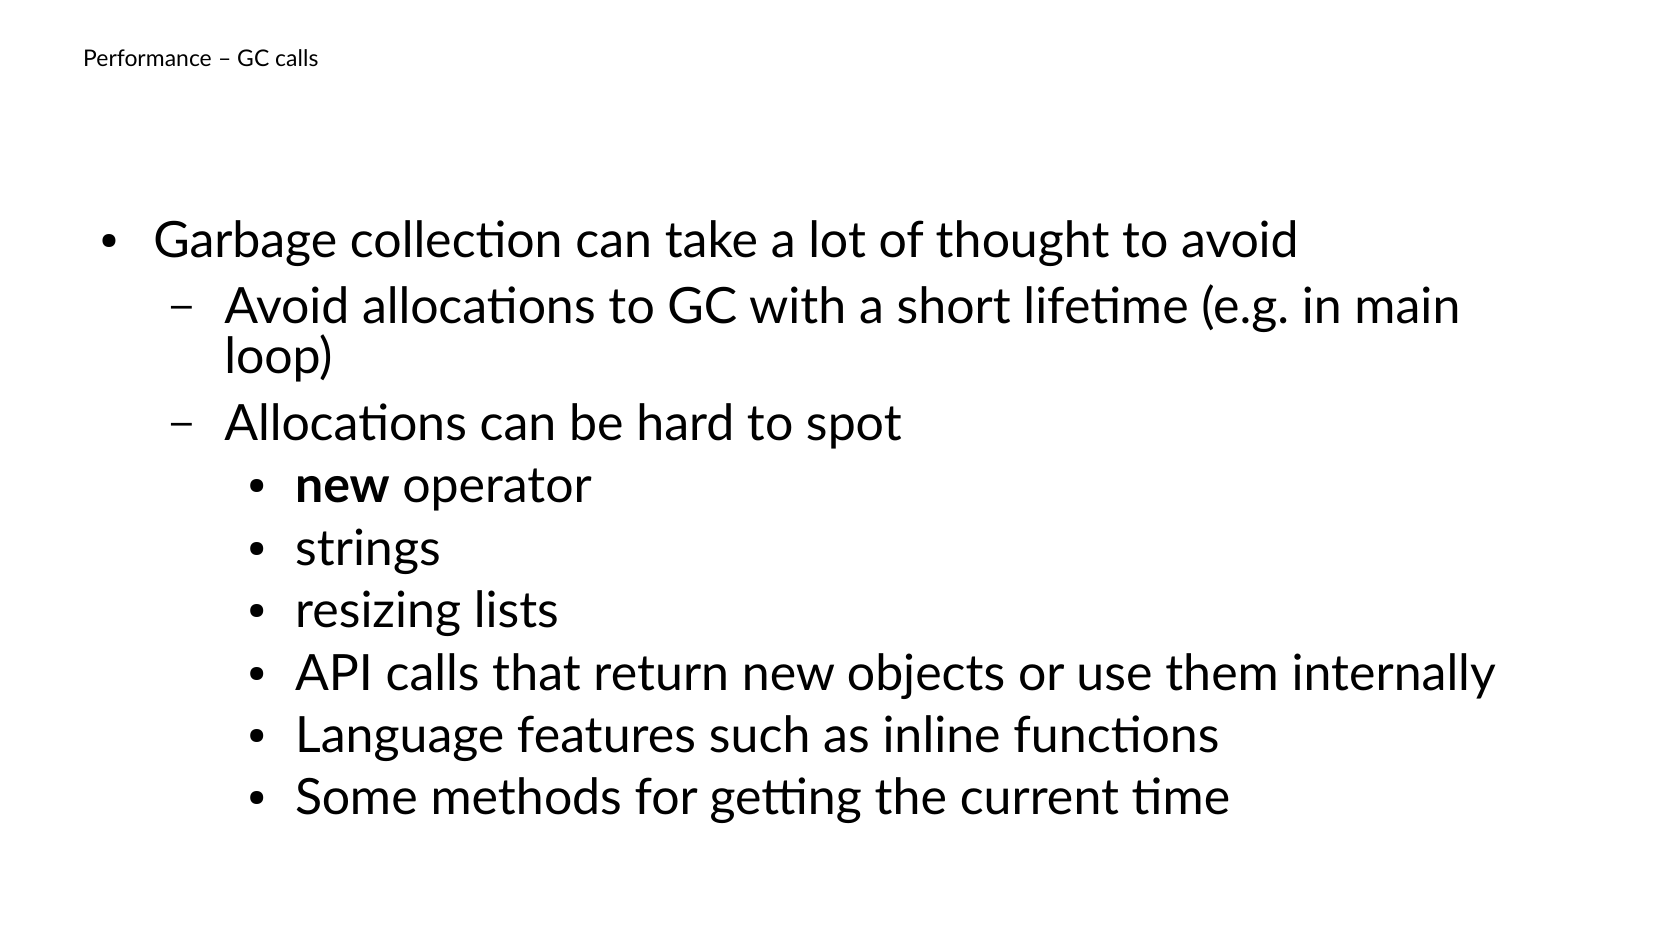

# Performance – GC calls
Garbage collection can take a lot of thought to avoid
Avoid allocations to GC with a short lifetime (e.g. in main loop)
Allocations can be hard to spot
new operator
strings
resizing lists
API calls that return new objects or use them internally
Language features such as inline functions
Some methods for getting the current time